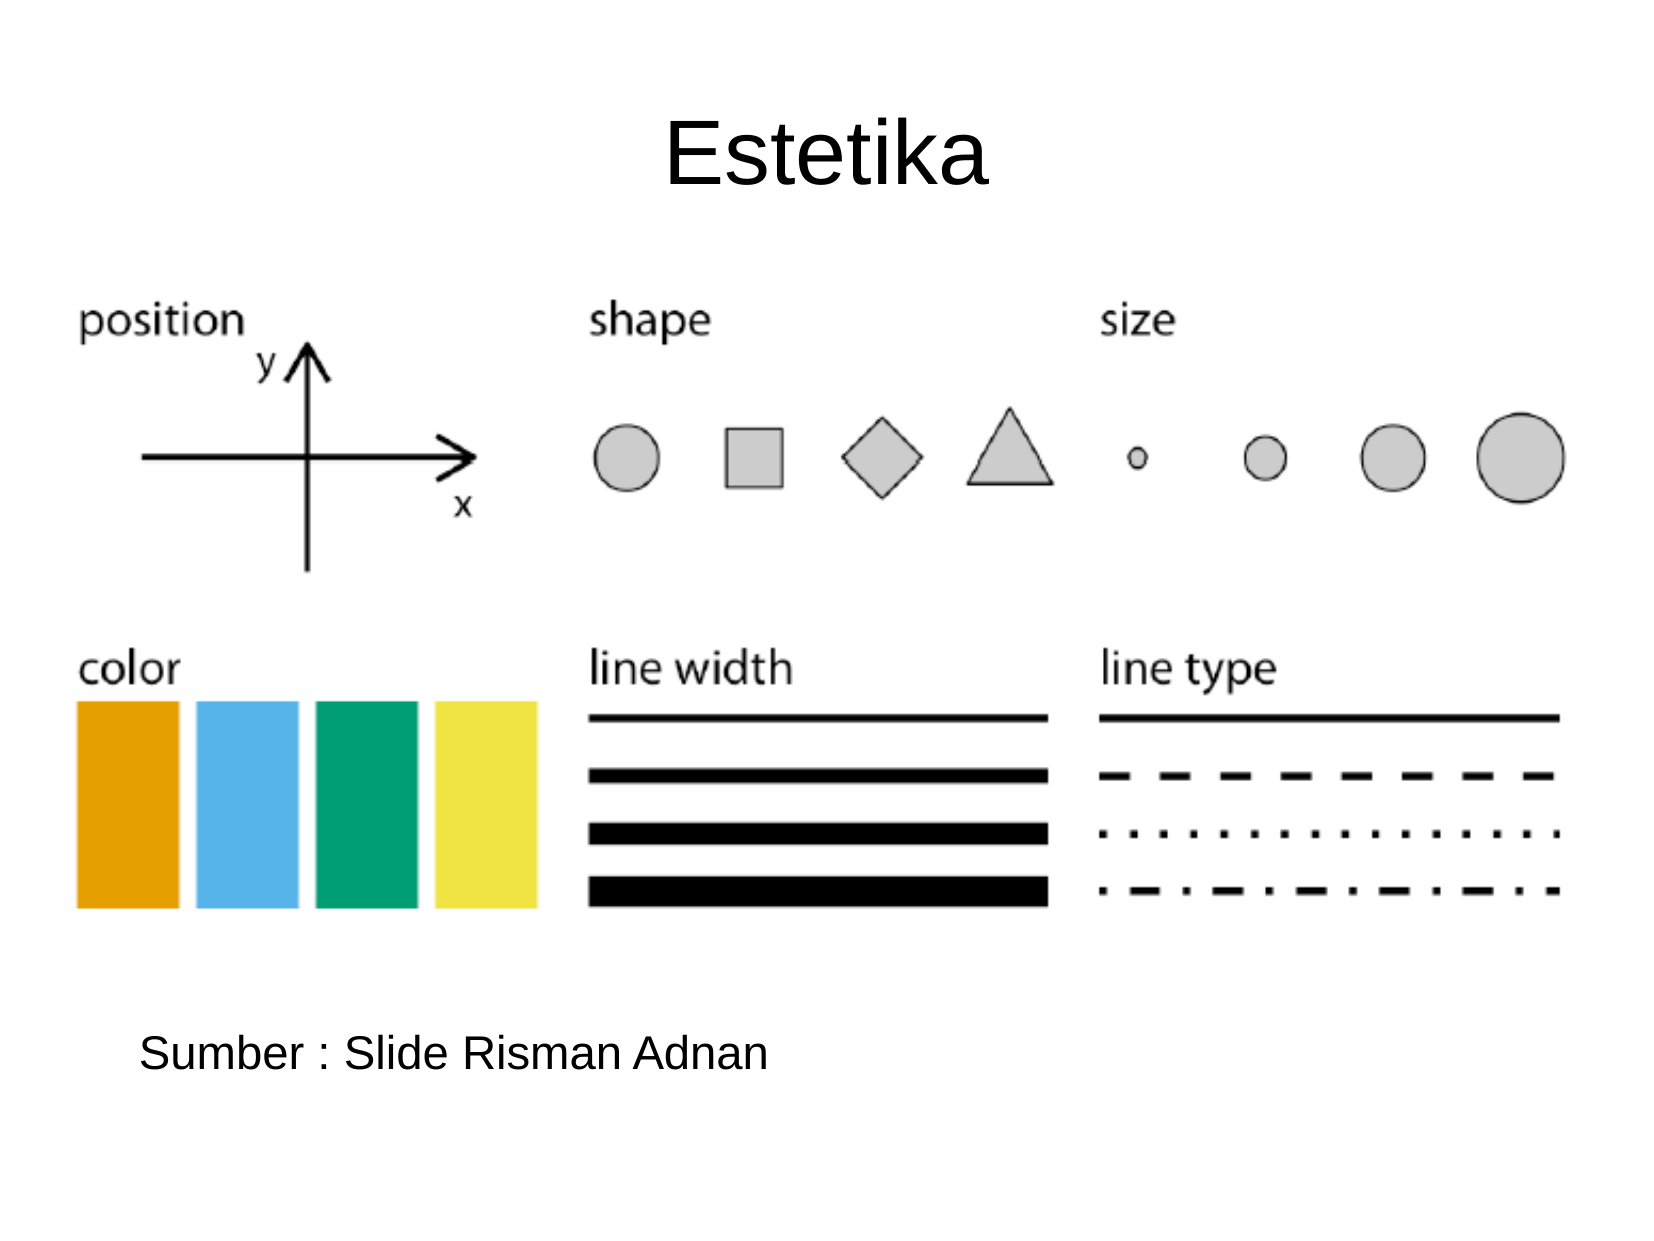

# Estetika
Sumber : Slide Risman Adnan